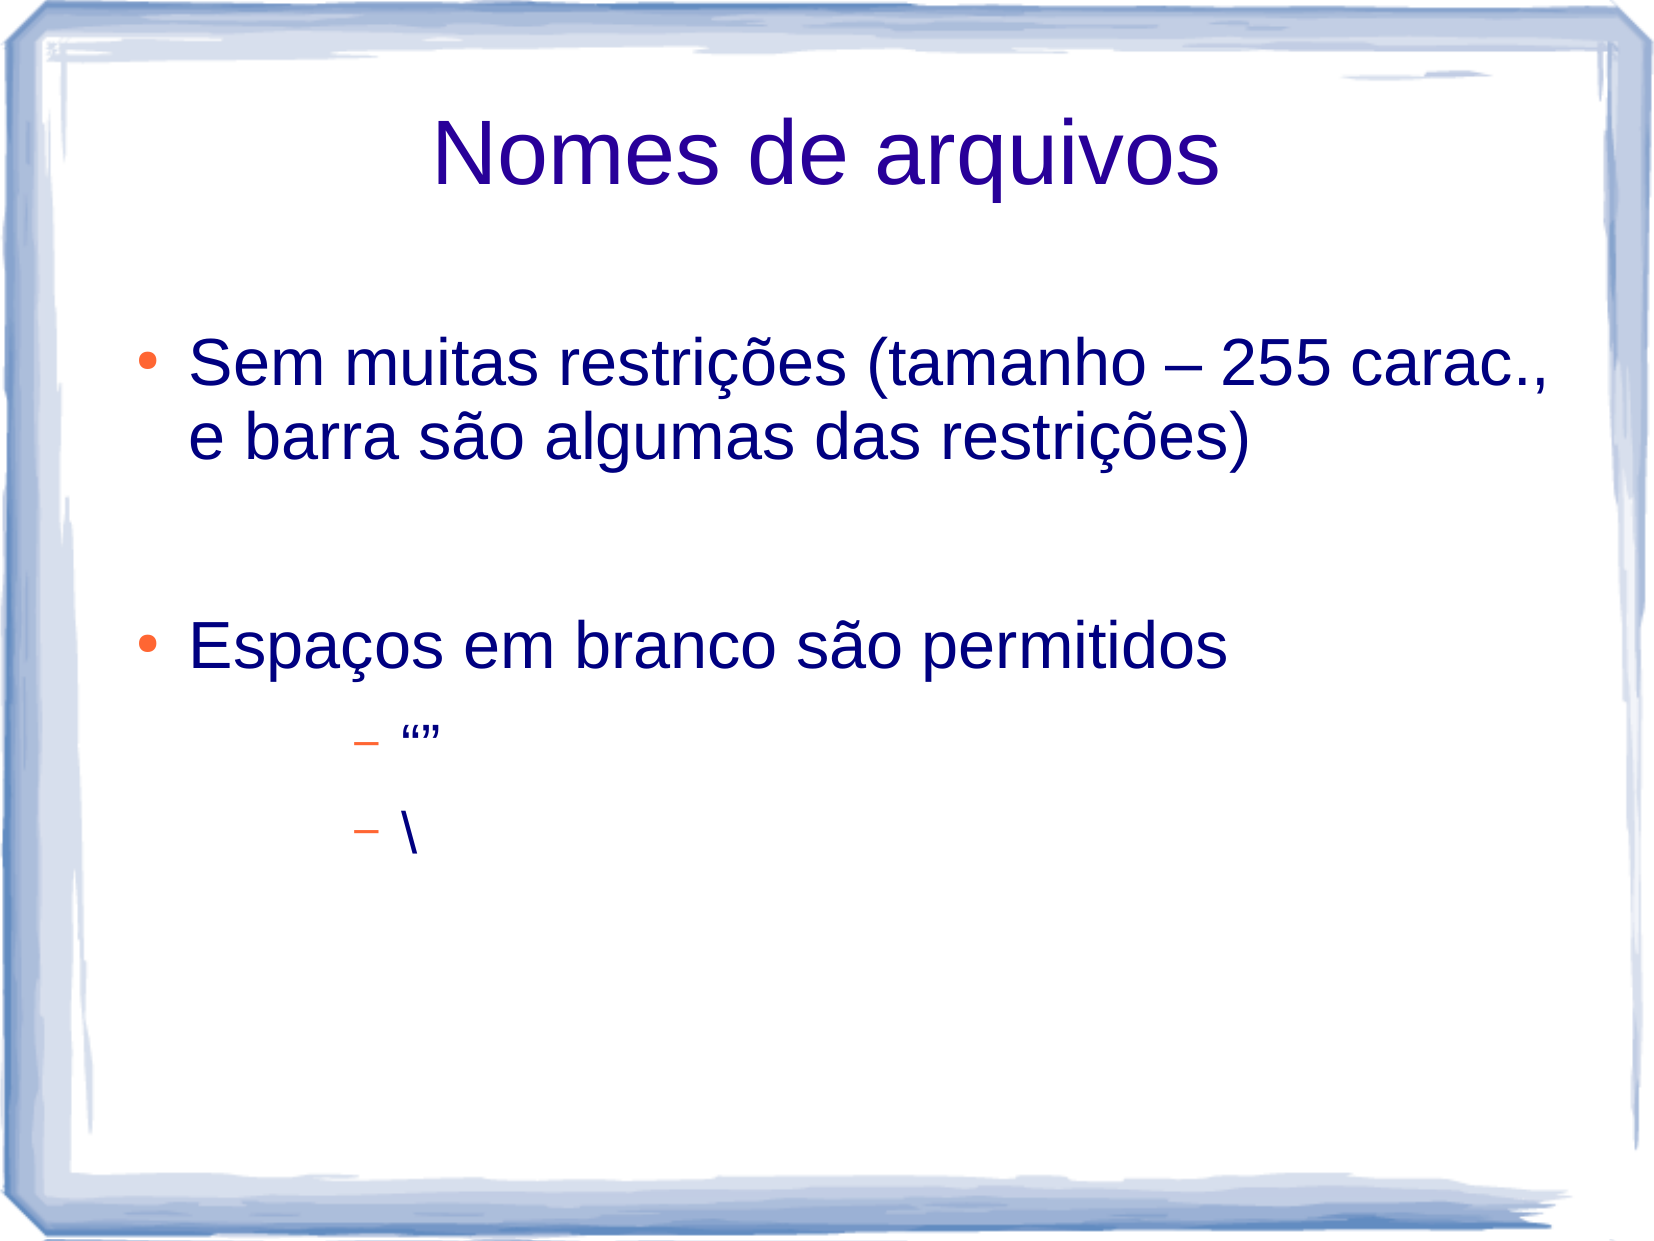

# Nomes de arquivos
Sem muitas restrições (tamanho – 255 carac., e barra são algumas das restrições)
Espaços em branco são permitidos
“”
\